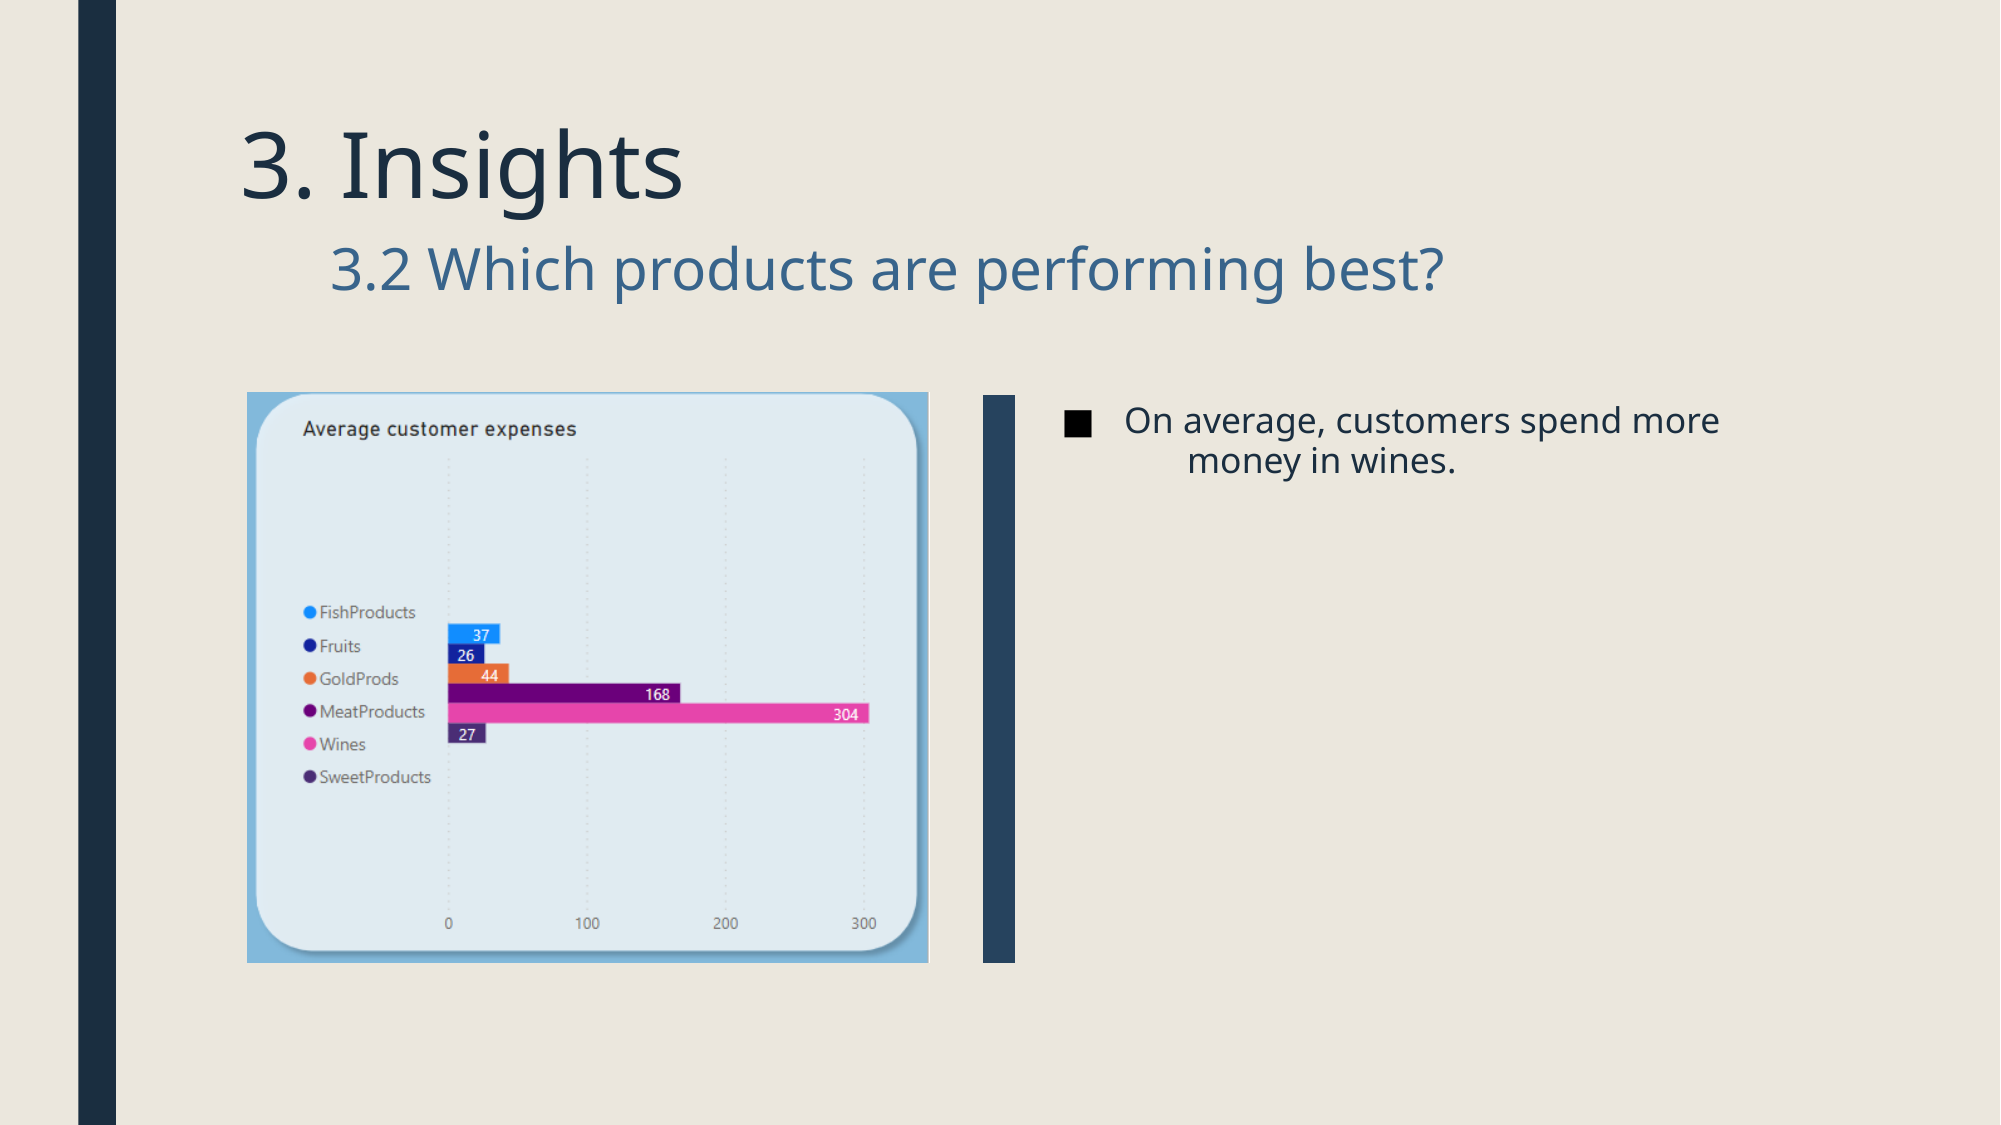

# 3. Insights
3.2 Which products are performing best?
On average, customers spend more money in wines.